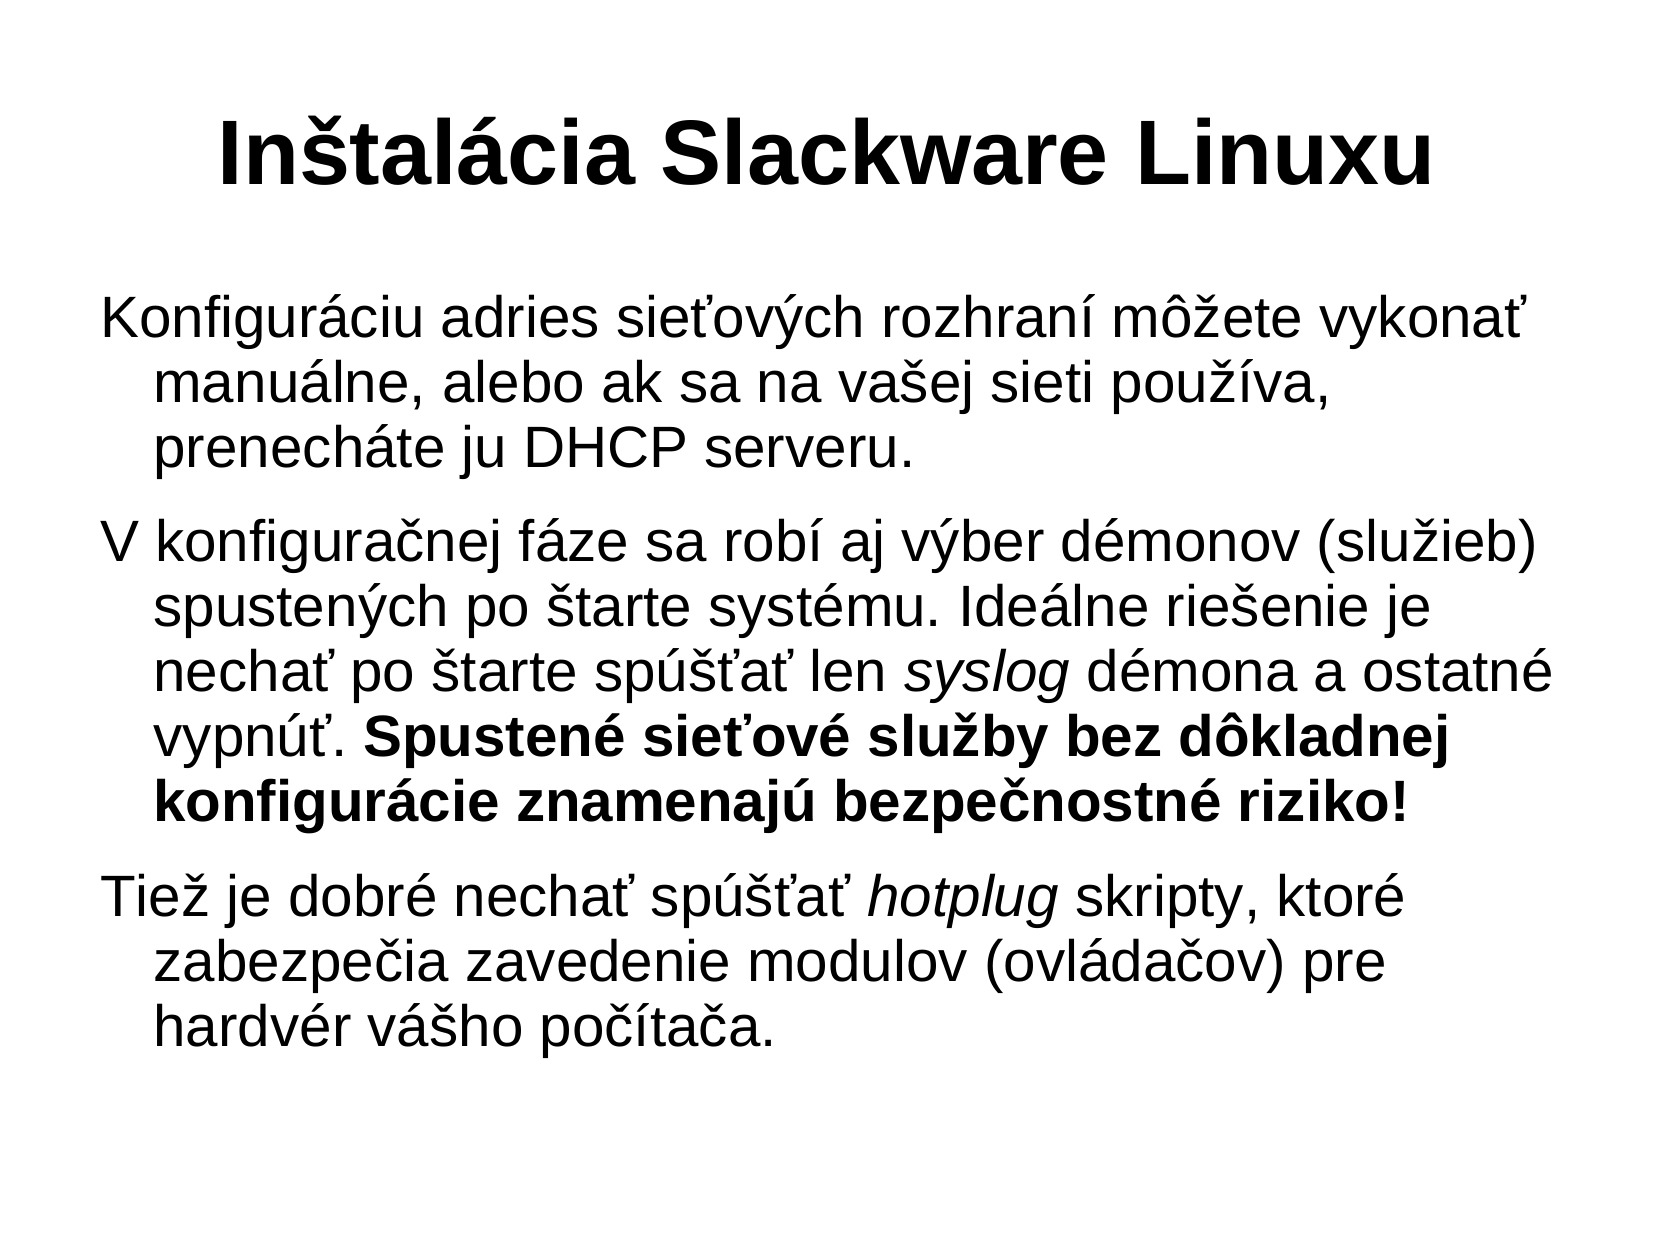

# Inštalácia Slackware Linuxu
Konfiguráciu adries sieťových rozhraní môžete vykonať manuálne, alebo ak sa na vašej sieti používa, prenecháte ju DHCP serveru.
V konfiguračnej fáze sa robí aj výber démonov (služieb) spustených po štarte systému. Ideálne riešenie je nechať po štarte spúšťať len syslog démona a ostatné vypnúť. Spustené sieťové služby bez dôkladnej konfigurácie znamenajú bezpečnostné riziko!
Tiež je dobré nechať spúšťať hotplug skripty, ktoré zabezpečia zavedenie modulov (ovládačov) pre hardvér vášho počítača.